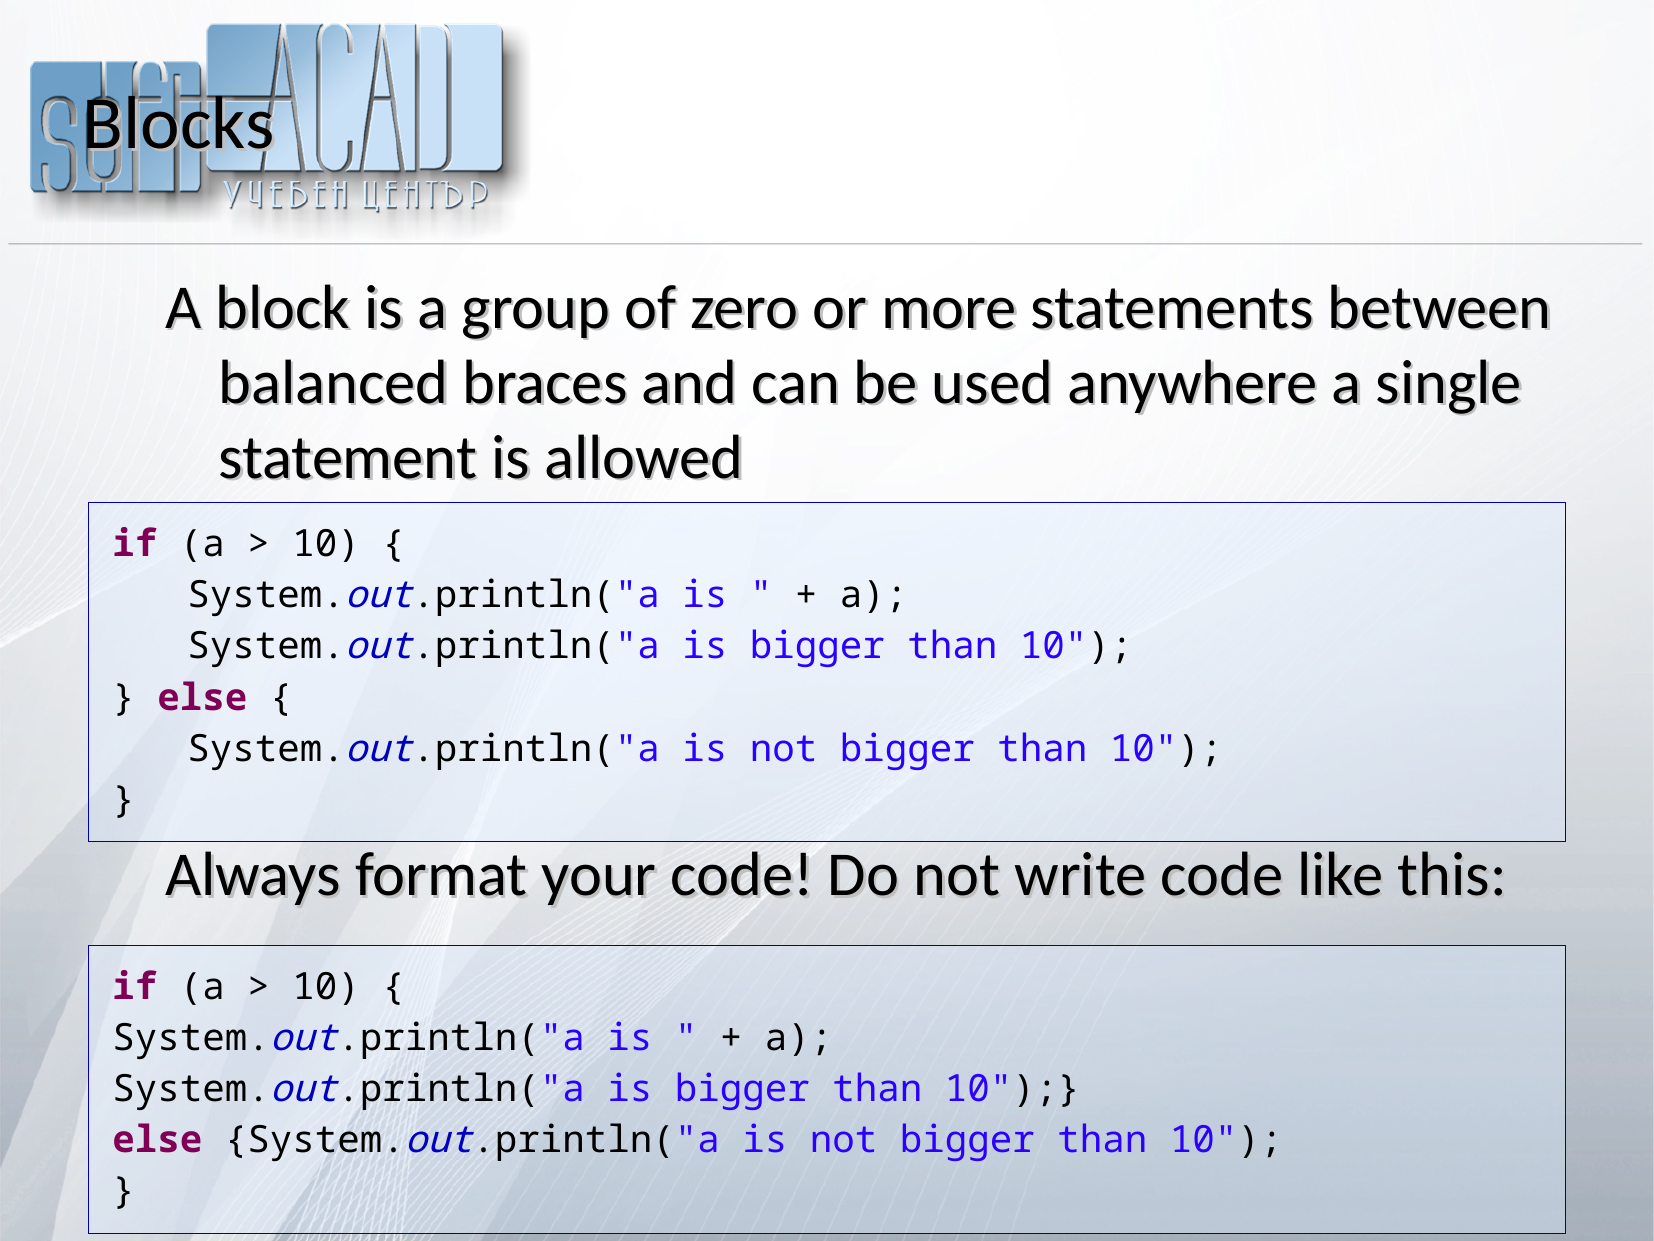

# Blocks
A block is a group of zero or more statements between balanced braces and can be used anywhere a single statement is allowed
Always format your code! Do not write code like this:
if (a > 10) {
	System.out.println("a is " + a);
	System.out.println("a is bigger than 10");
} else {
	System.out.println("a is not bigger than 10");
}
if (a > 10) {
System.out.println("a is " + a);
System.out.println("a is bigger than 10");}
else {System.out.println("a is not bigger than 10");
}